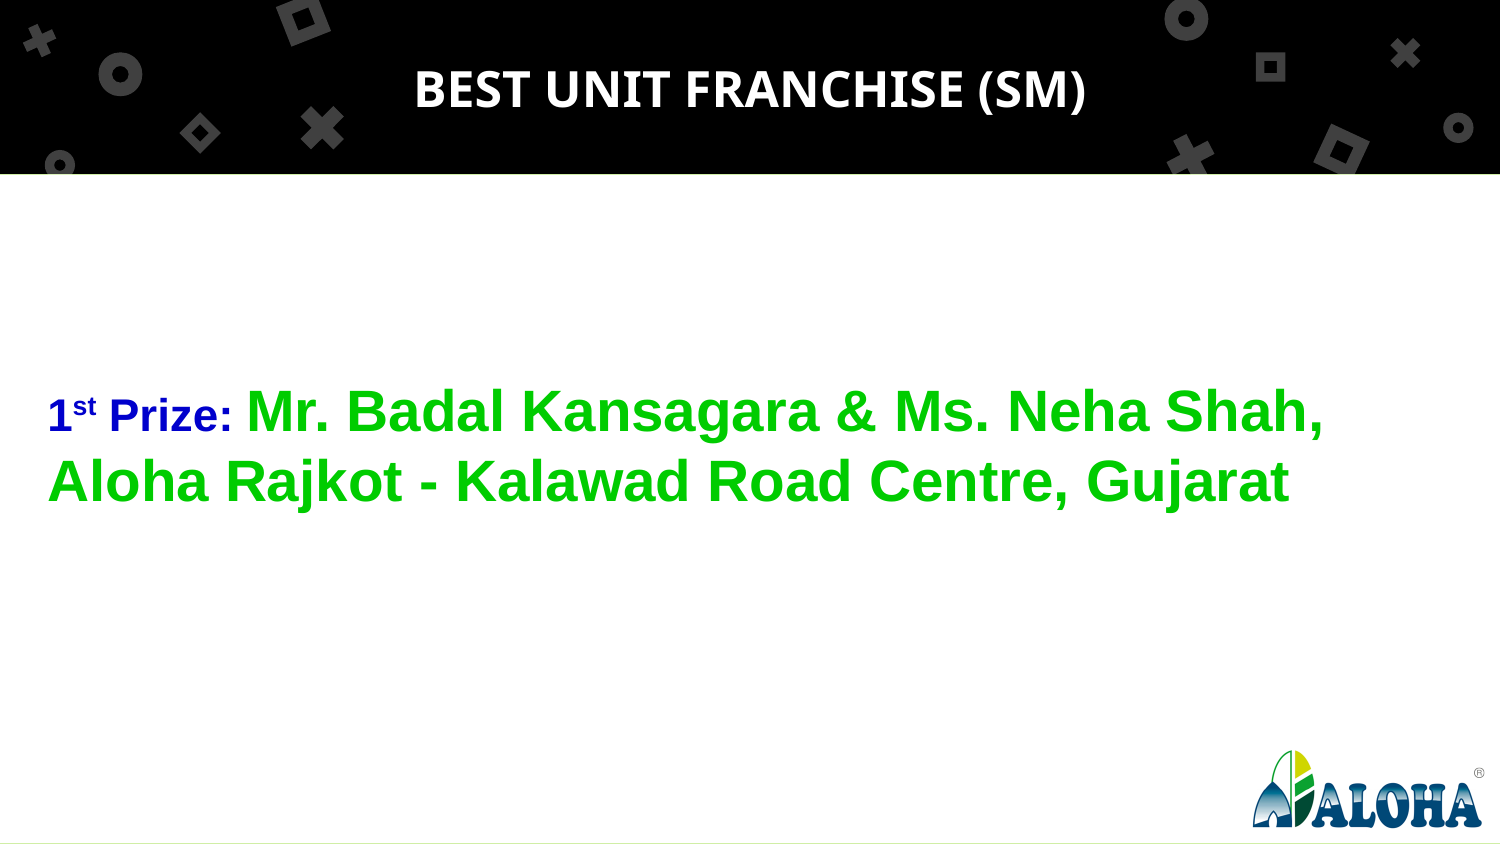

BEST UNIT FRANCHISE (SM)
1st Prize: Mr. Badal Kansagara & Ms. Neha Shah, Aloha Rajkot - Kalawad Road Centre, Gujarat